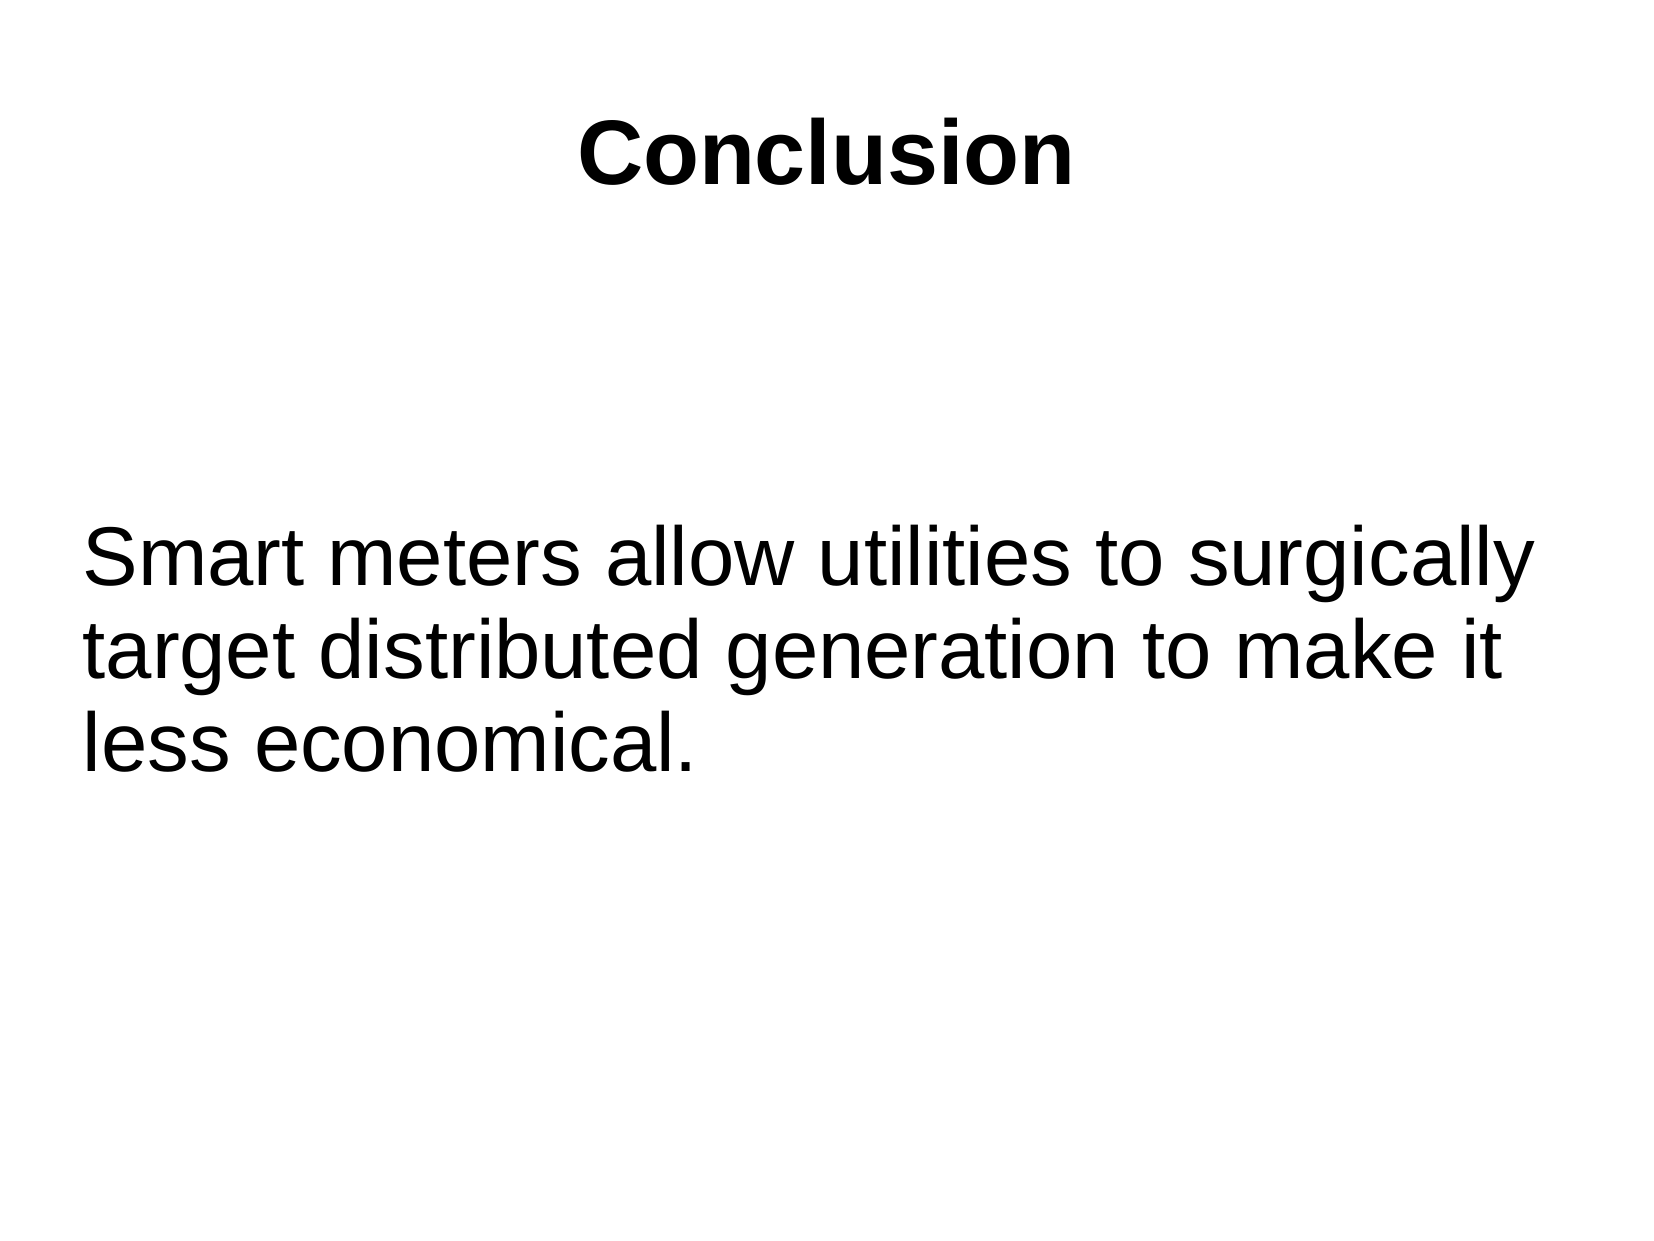

# Conclusion
Smart meters allow utilities to surgically target distributed generation to make it less economical.